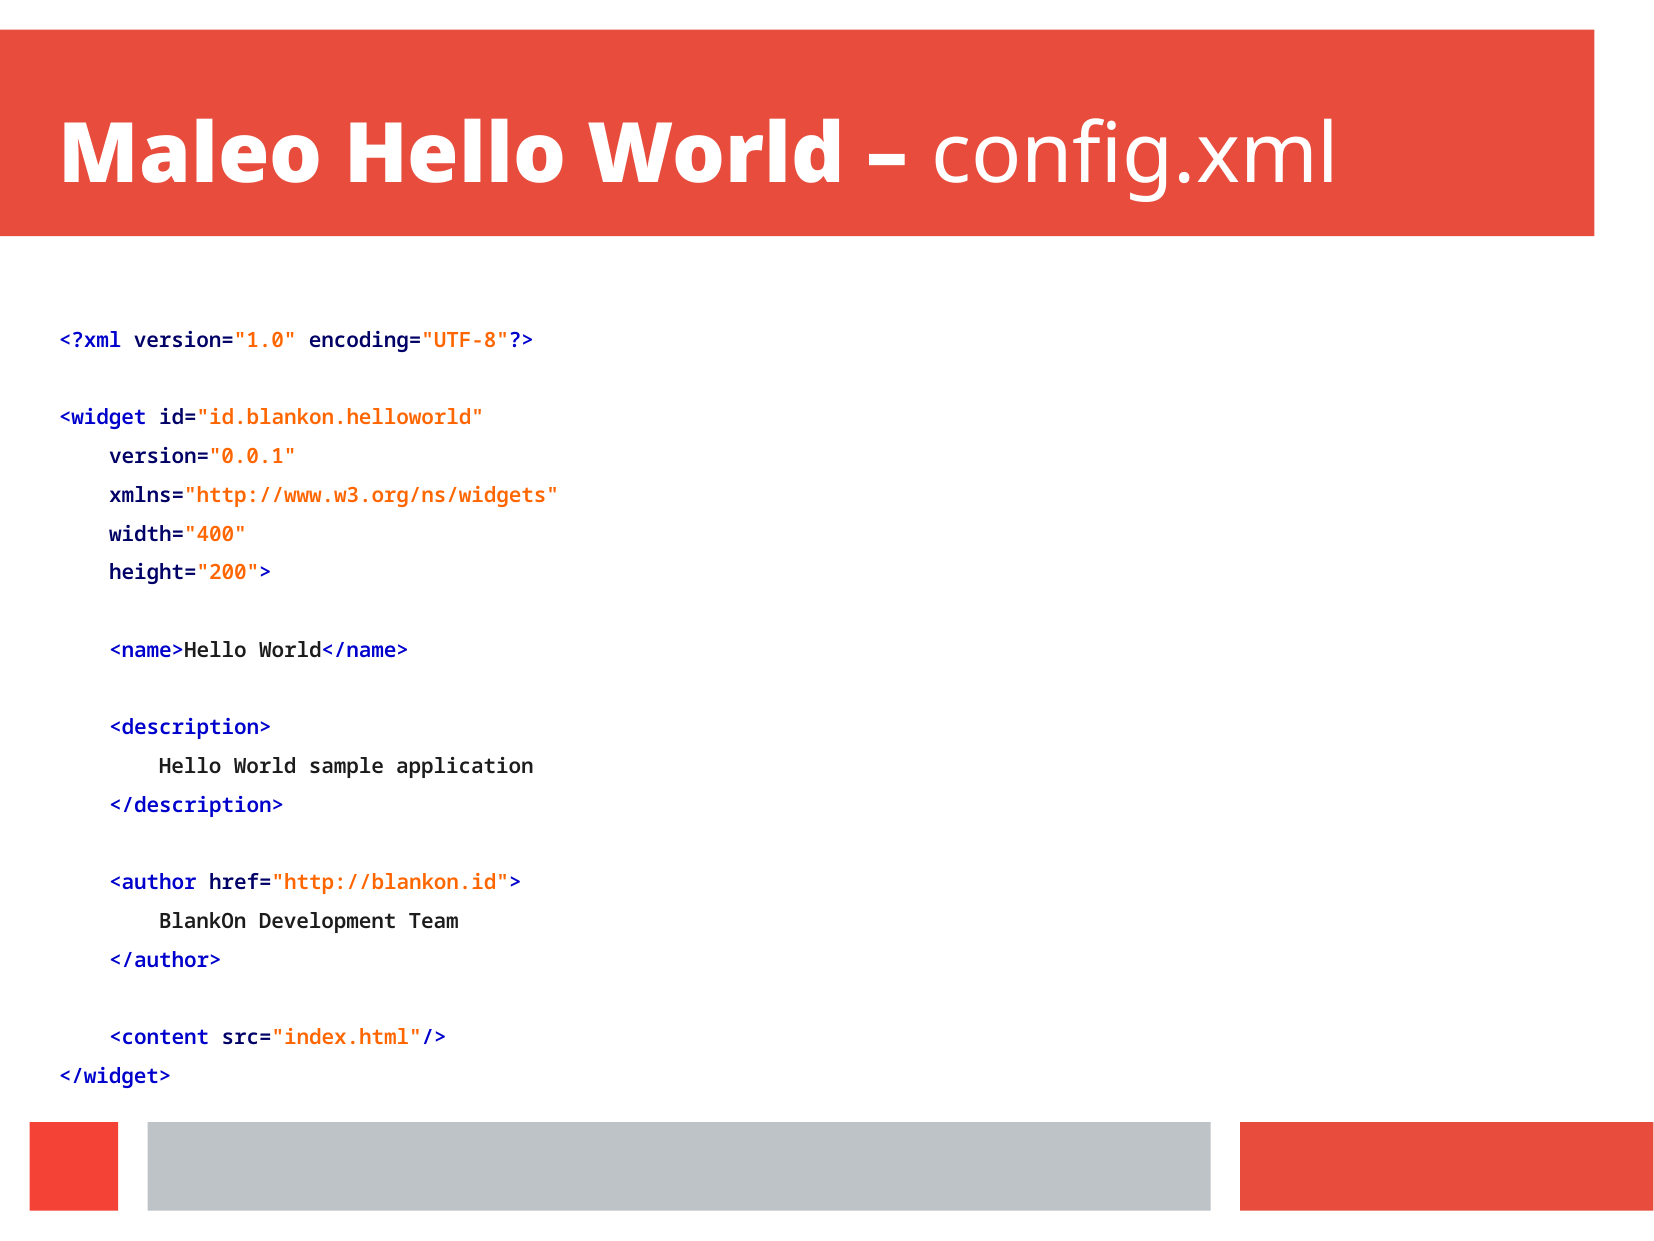

# Maleo Hello World – config.xml
<?xml version="1.0" encoding="UTF-8"?>
<widget id="id.blankon.helloworld"
 version="0.0.1"
 xmlns="http://www.w3.org/ns/widgets"
 width="400"
 height="200">
 <name>Hello World</name>
 <description>
 Hello World sample application
 </description>
 <author href="http://blankon.id">
 BlankOn Development Team
 </author>
 <content src="index.html"/>
</widget>